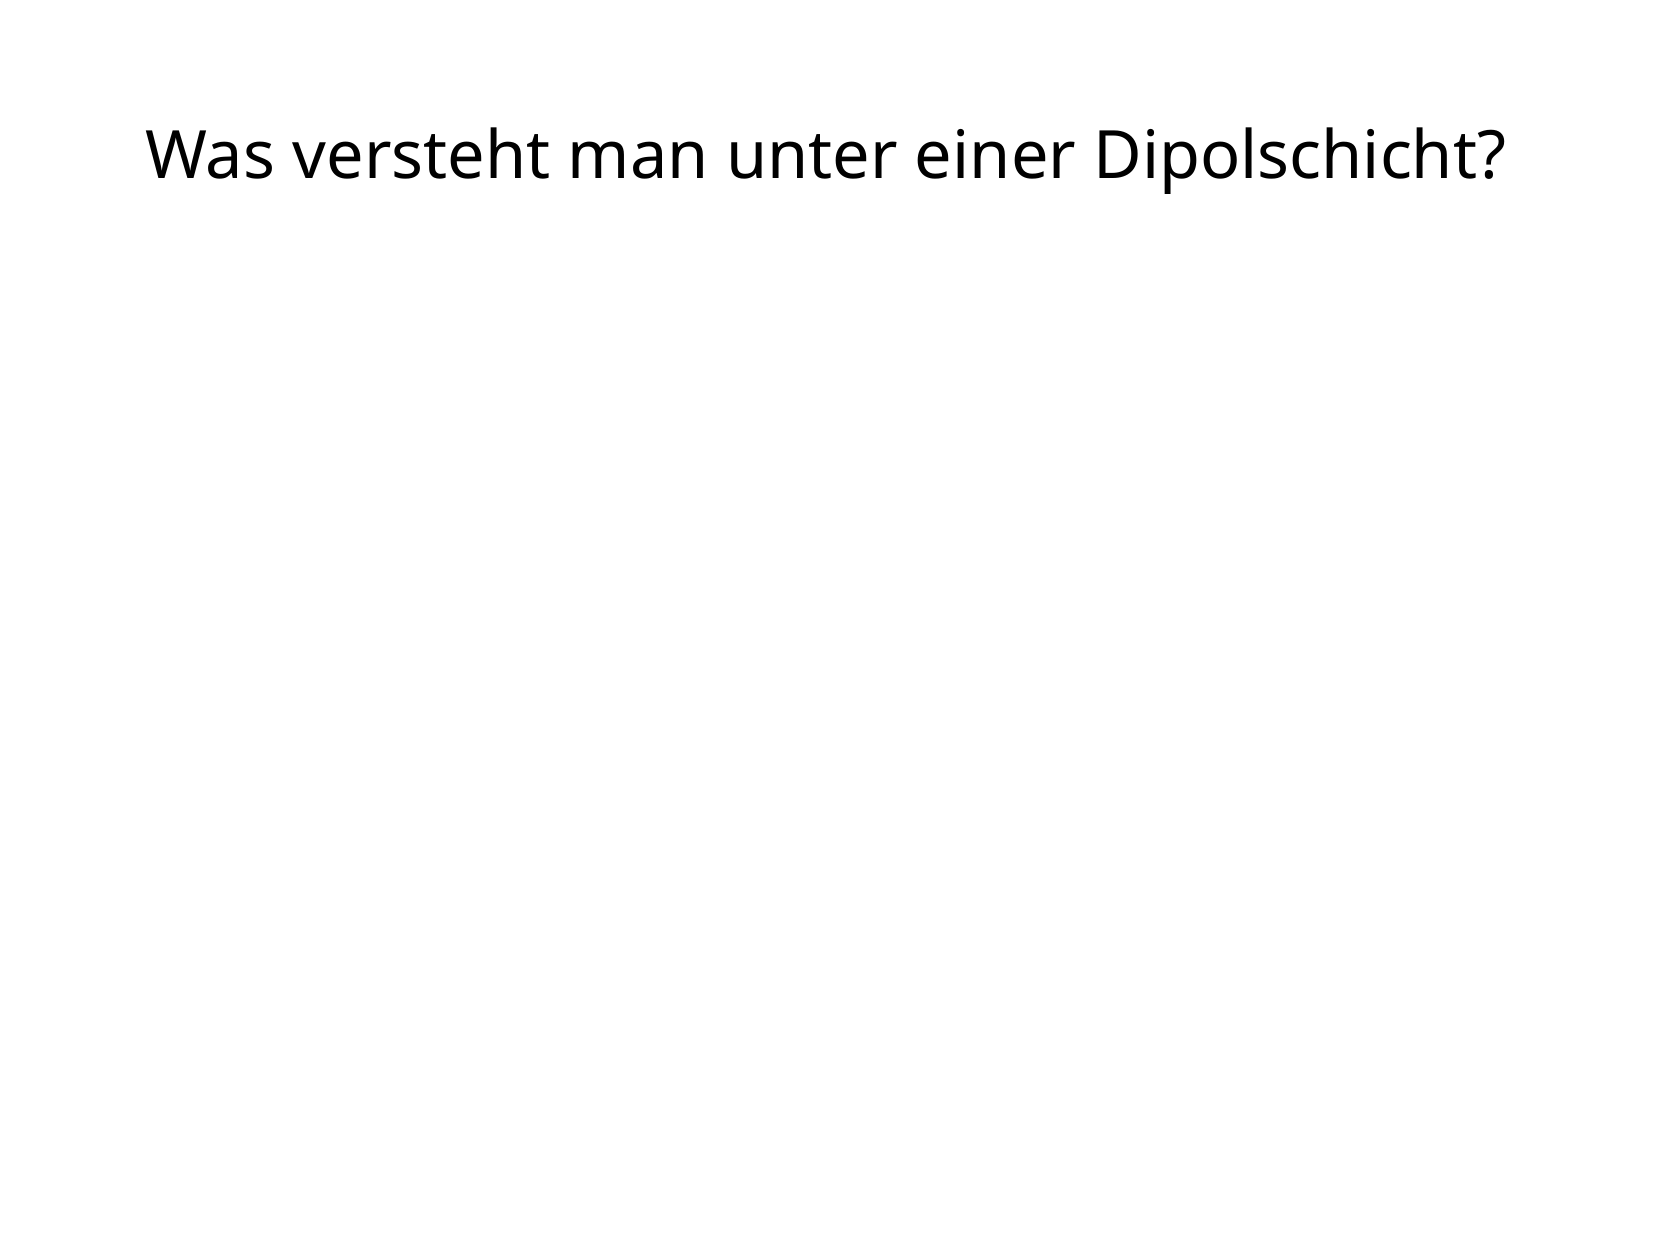

# Was versteht man unter einer Dipolschicht?